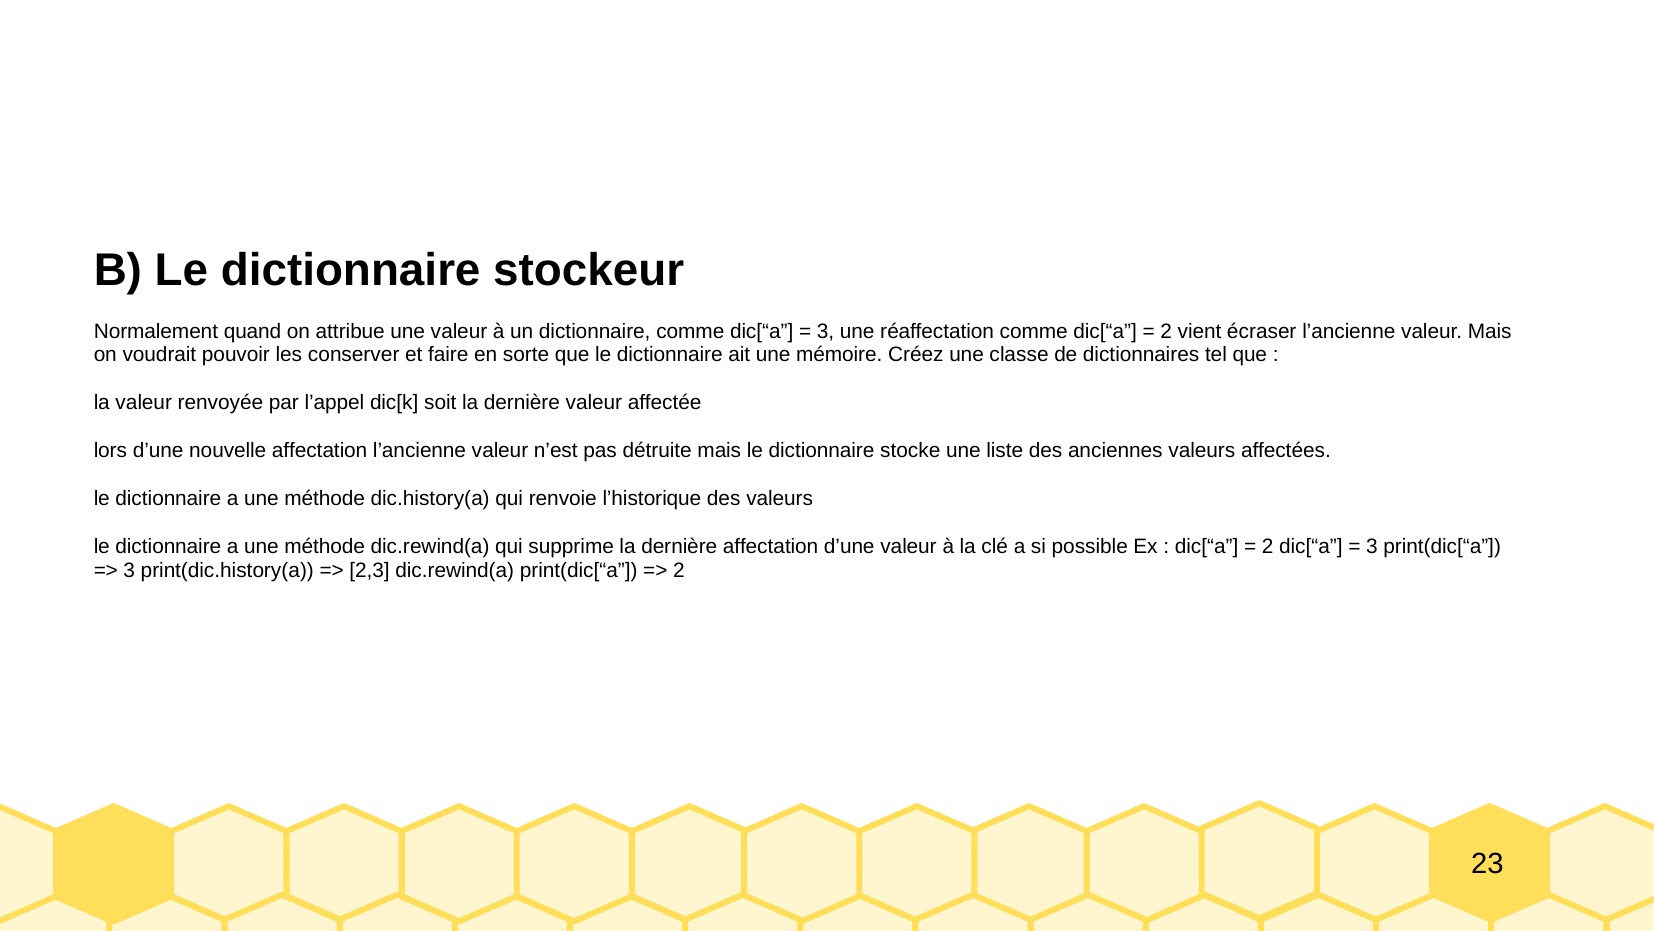

#
B) Le dictionnaire stockeur
Normalement quand on attribue une valeur à un dictionnaire, comme dic[“a”] = 3, une réaffectation comme dic[“a”] = 2 vient écraser l’ancienne valeur. Mais on voudrait pouvoir les conserver et faire en sorte que le dictionnaire ait une mémoire. Créez une classe de dictionnaires tel que :
la valeur renvoyée par l’appel dic[k] soit la dernière valeur affectée
lors d’une nouvelle affectation l’ancienne valeur n’est pas détruite mais le dictionnaire stocke une liste des anciennes valeurs affectées.
le dictionnaire a une méthode dic.history(a) qui renvoie l’historique des valeurs
le dictionnaire a une méthode dic.rewind(a) qui supprime la dernière affectation d’une valeur à la clé a si possible Ex : dic[“a”] = 2 dic[“a”] = 3 print(dic[“a”]) => 3 print(dic.history(a)) => [2,3] dic.rewind(a) print(dic[“a”]) => 2